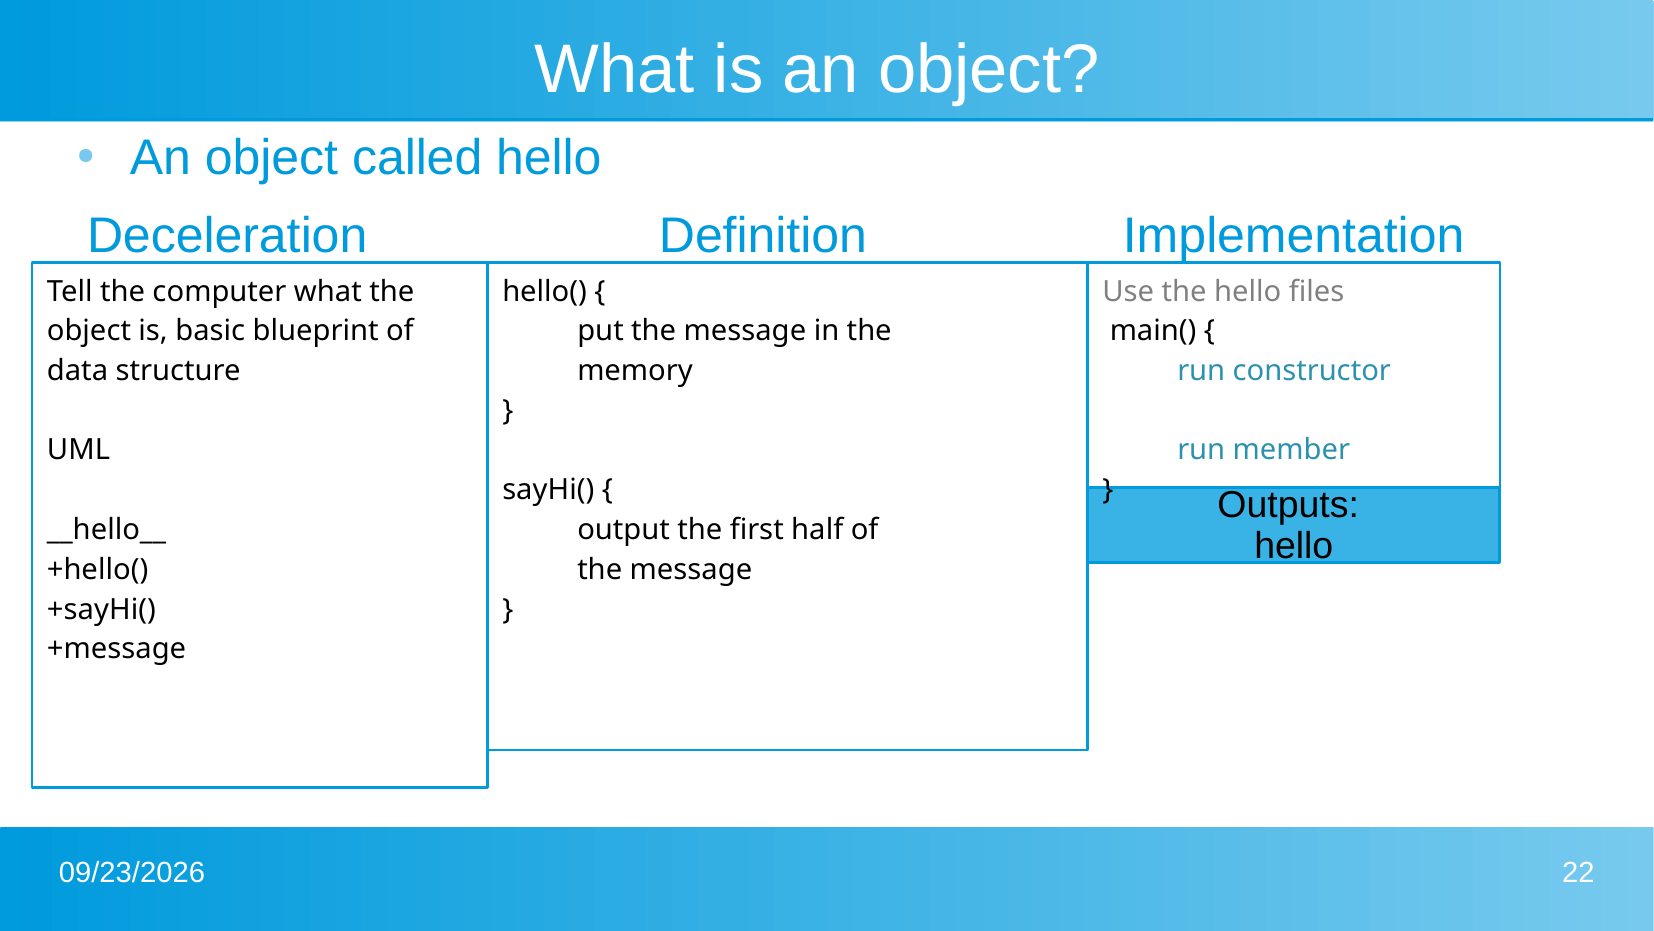

# What is an object?
An object called hello
 Deceleration				Definition				 Implementation
Tell the computer what the object is, basic blueprint of data structure
UML
__hello__
+hello()
+sayHi()
+message
hello() {
	put the message in the
	memory
}
sayHi() {
	output the first half of
	the message
}
Use the hello files
 main() {
	run constructor
	run member
}
Outputs:
hello
22